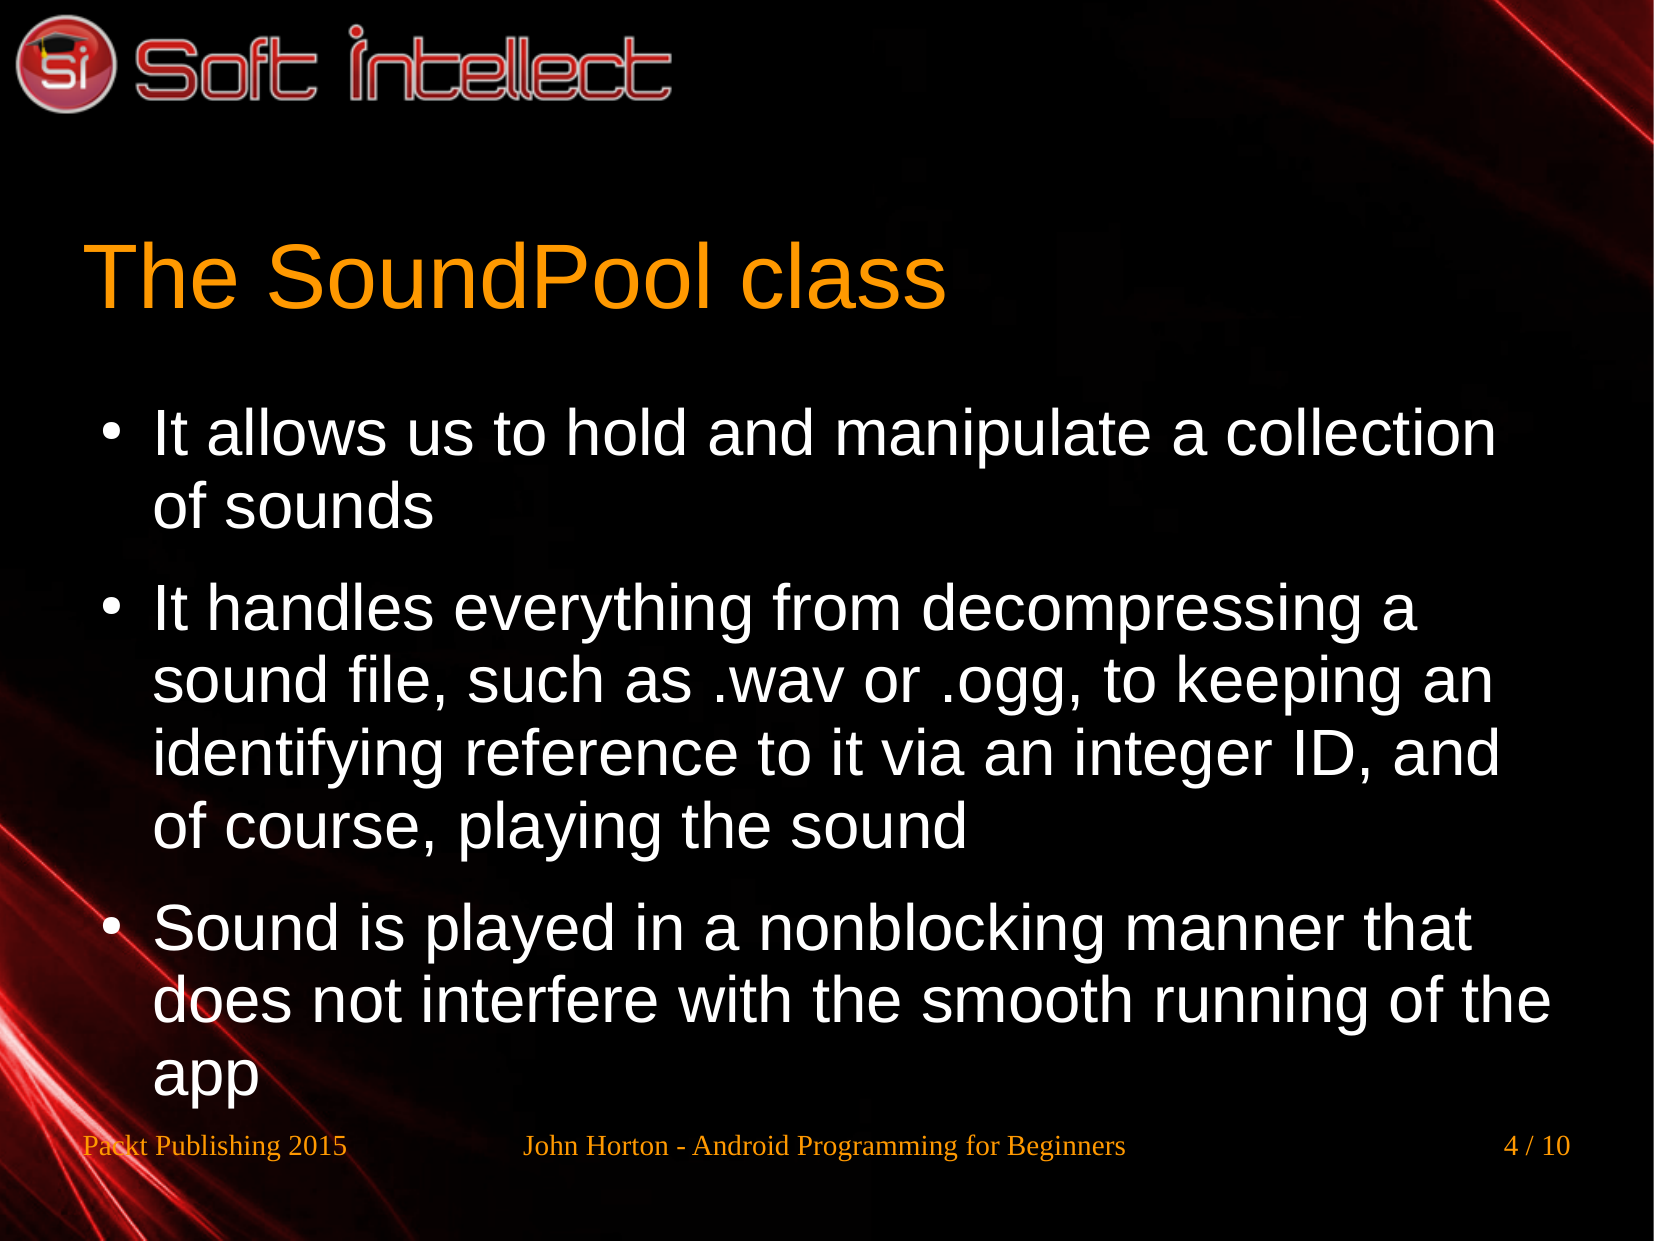

# The SoundPool class
It allows us to hold and manipulate a collection of sounds
It handles everything from decompressing a sound file, such as .wav or .ogg, to keeping an identifying reference to it via an integer ID, and of course, playing the sound
Sound is played in a nonblocking manner that does not interfere with the smooth running of the app
Packt Publishing 2015
John Horton - Android Programming for Beginners
4